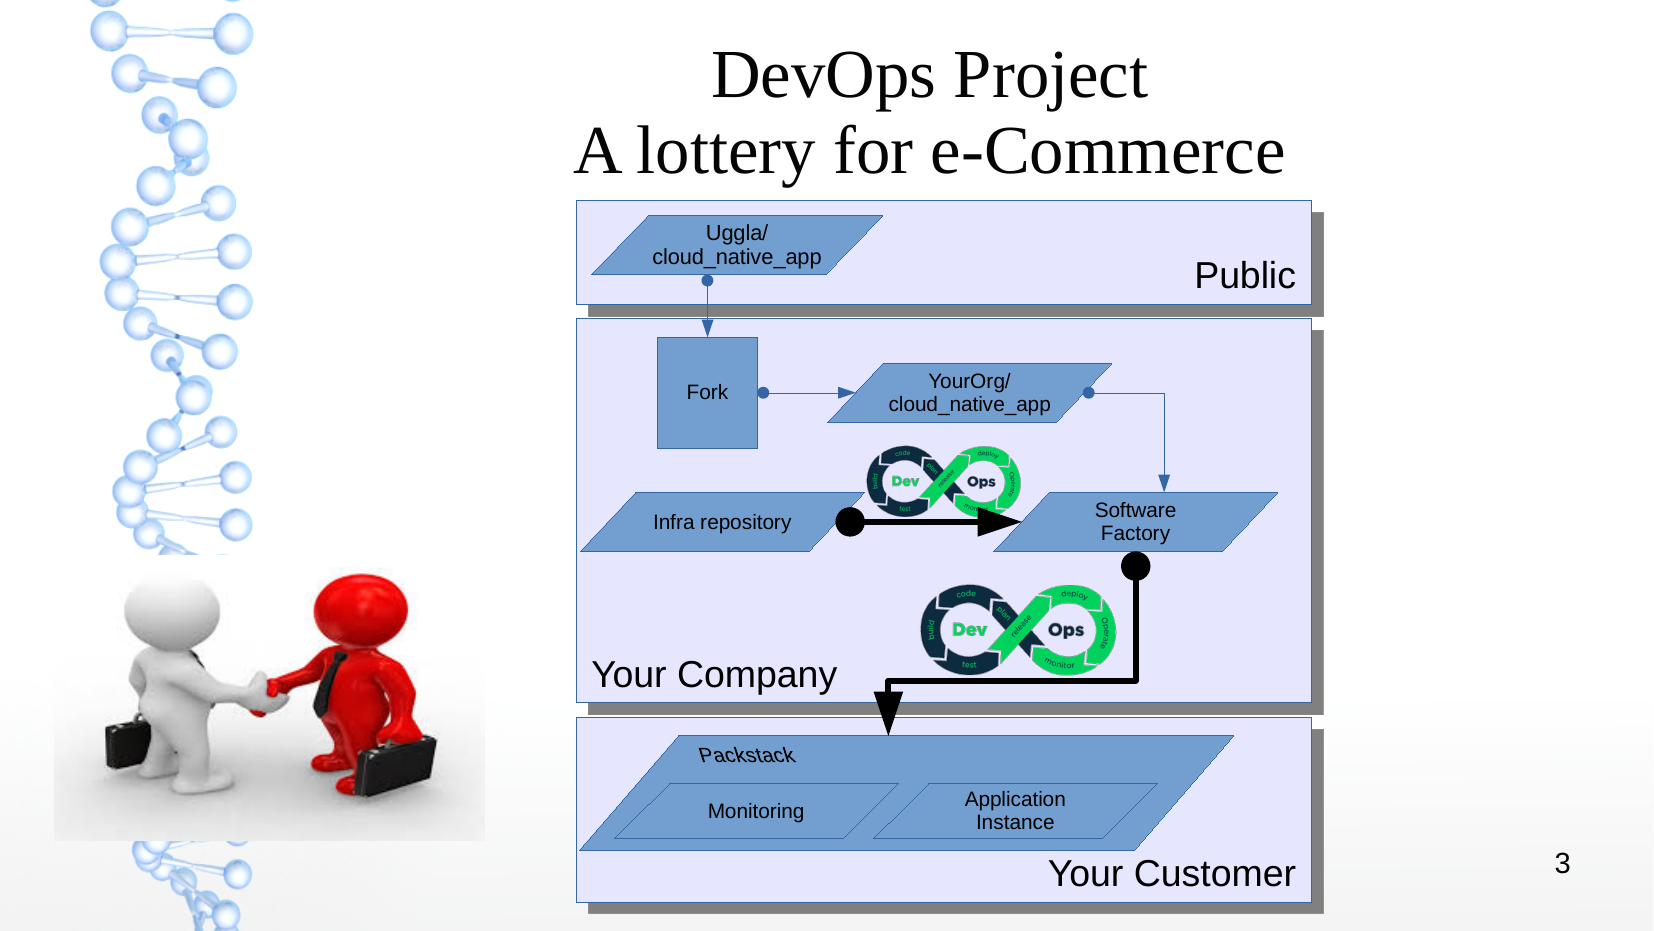

# DevOps Project A lottery for e-Commerce
Public
Uggla/
cloud_native_app
Your Company
Fork
YourOrg/
cloud_native_app
Infra repository
Software
Factory
Your Customer
Packstack
Monitoring
Application
Instance
3